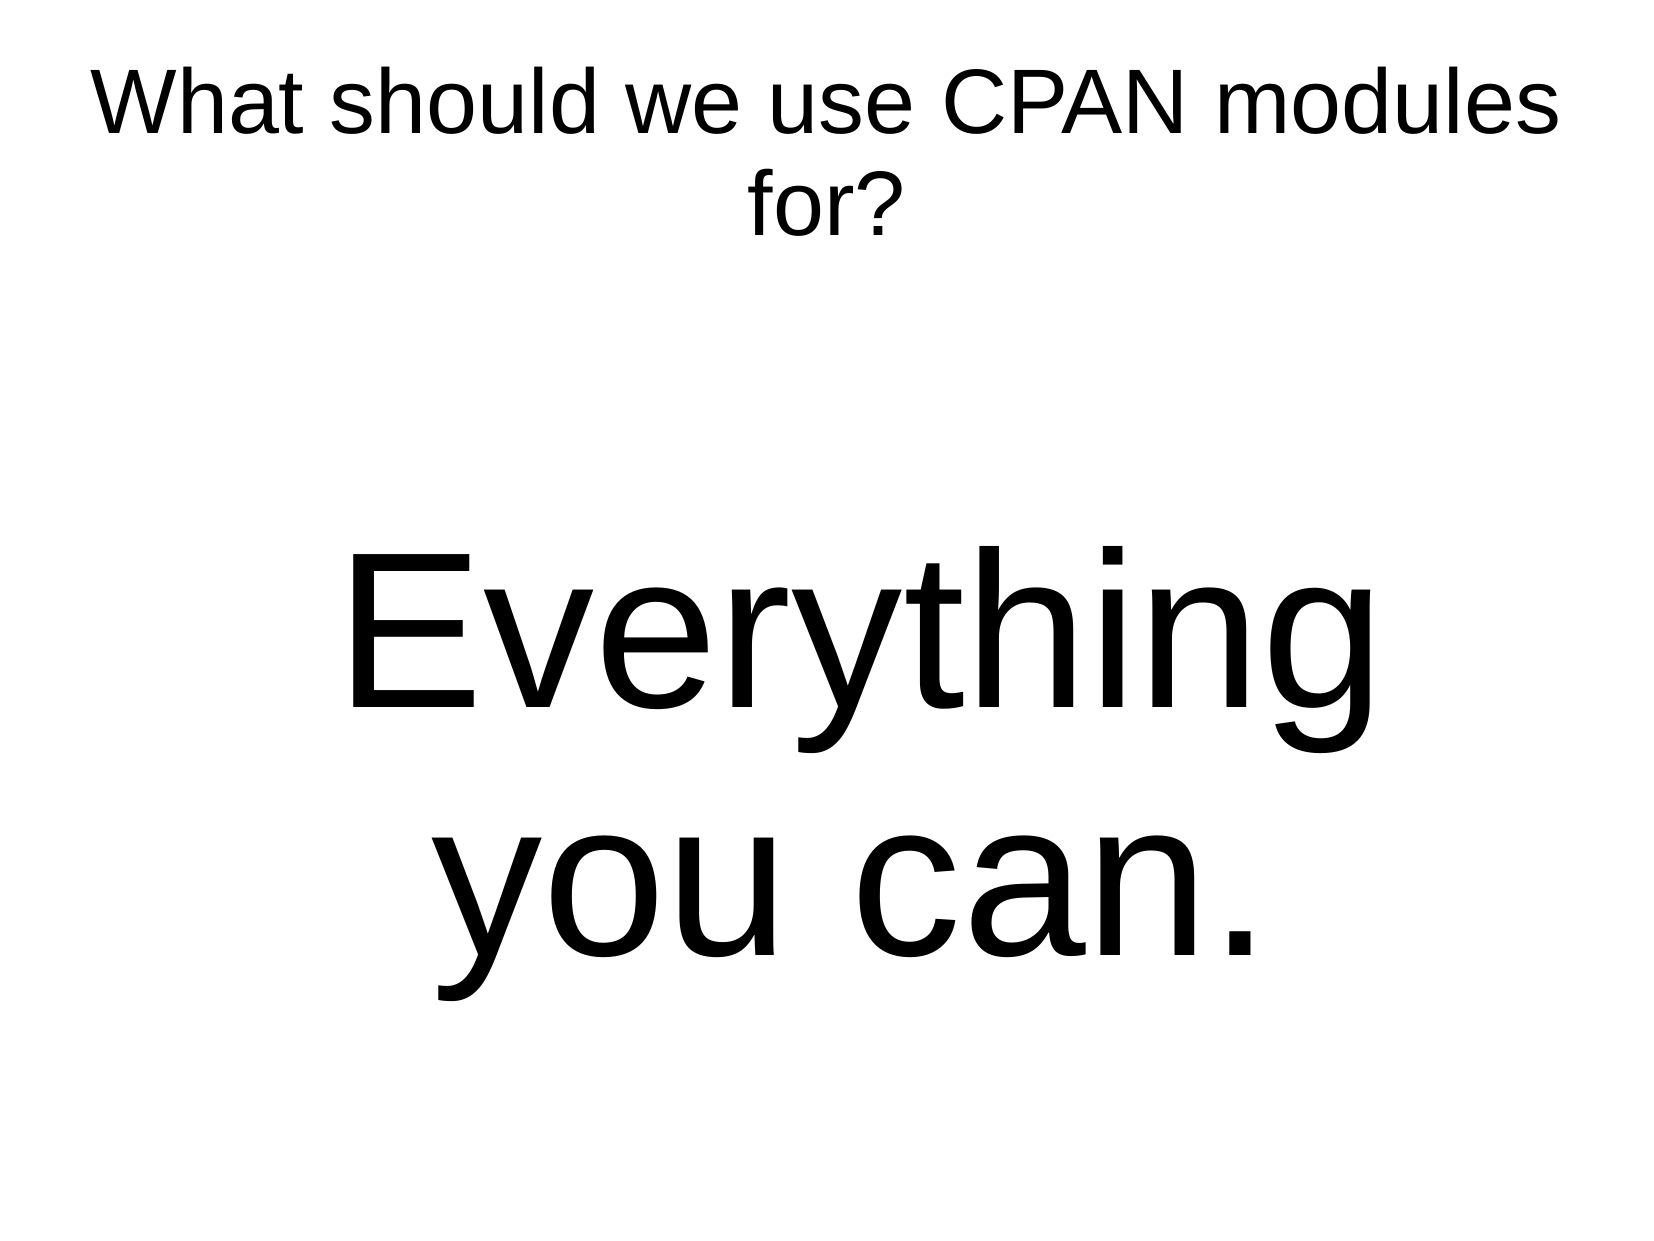

# What should we use CPAN modules for?
Everything you can.